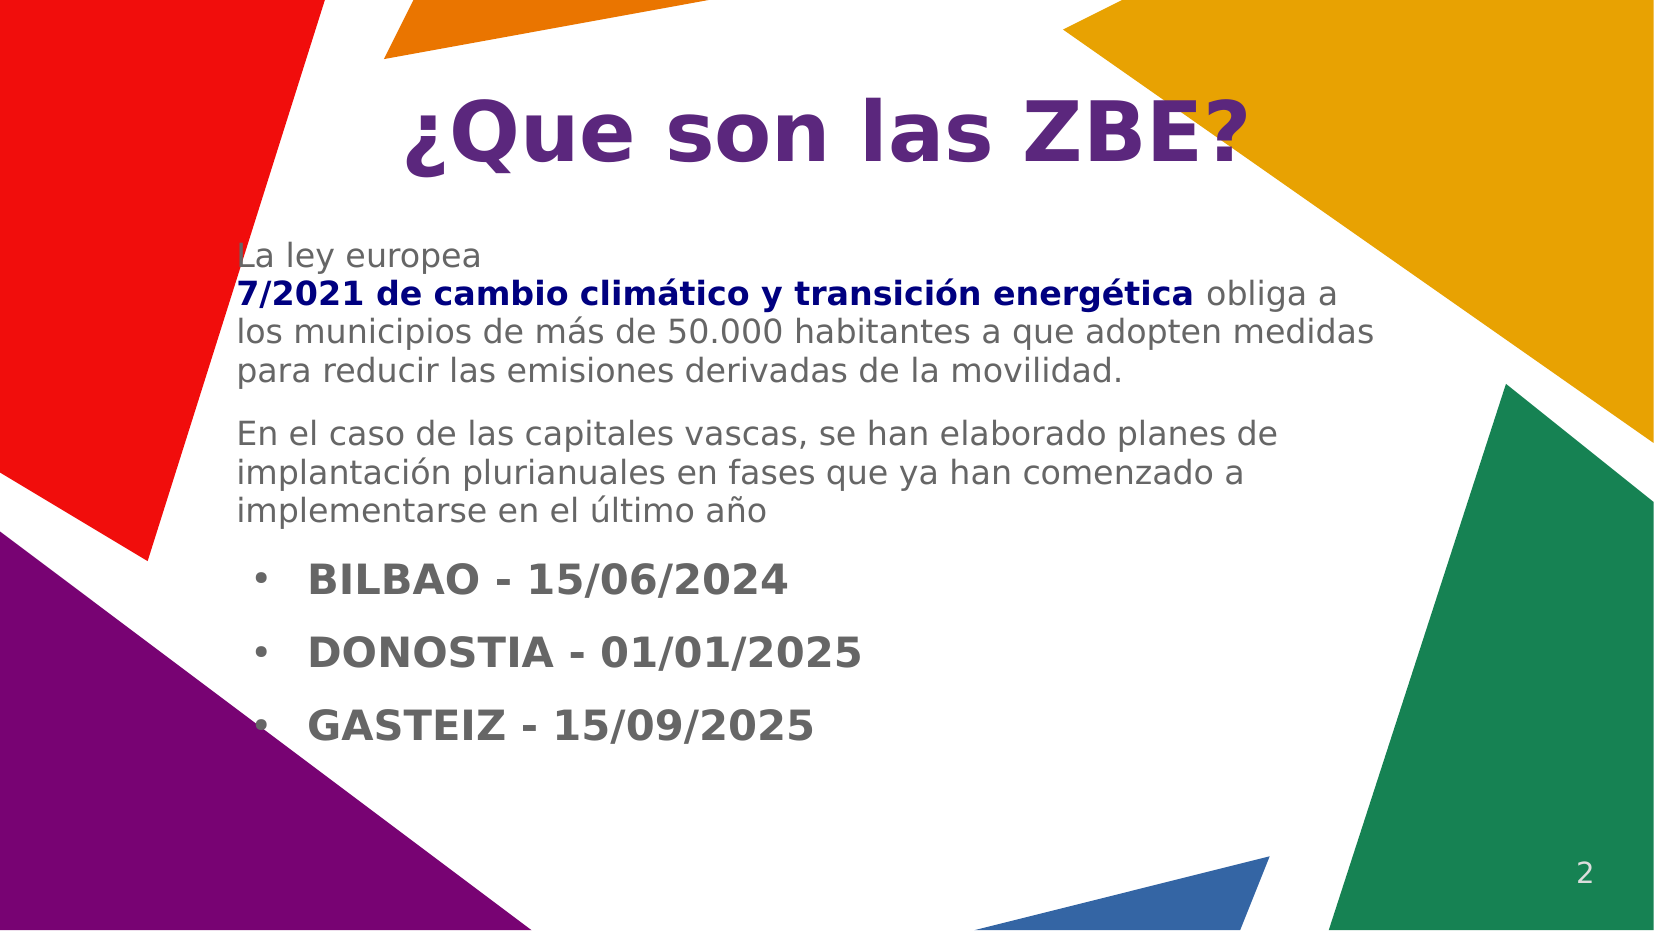

# ¿Que son las ZBE?
La ley europea 7/2021 de cambio climático y transición energética obliga a los municipios de más de 50.000 habitantes a que adopten medidas para reducir las emisiones derivadas de la movilidad.
En el caso de las capitales vascas, se han elaborado planes de implantación plurianuales en fases que ya han comenzado a implementarse en el último año
BILBAO - 15/06/2024
DONOSTIA - 01/01/2025
GASTEIZ - 15/09/2025
2